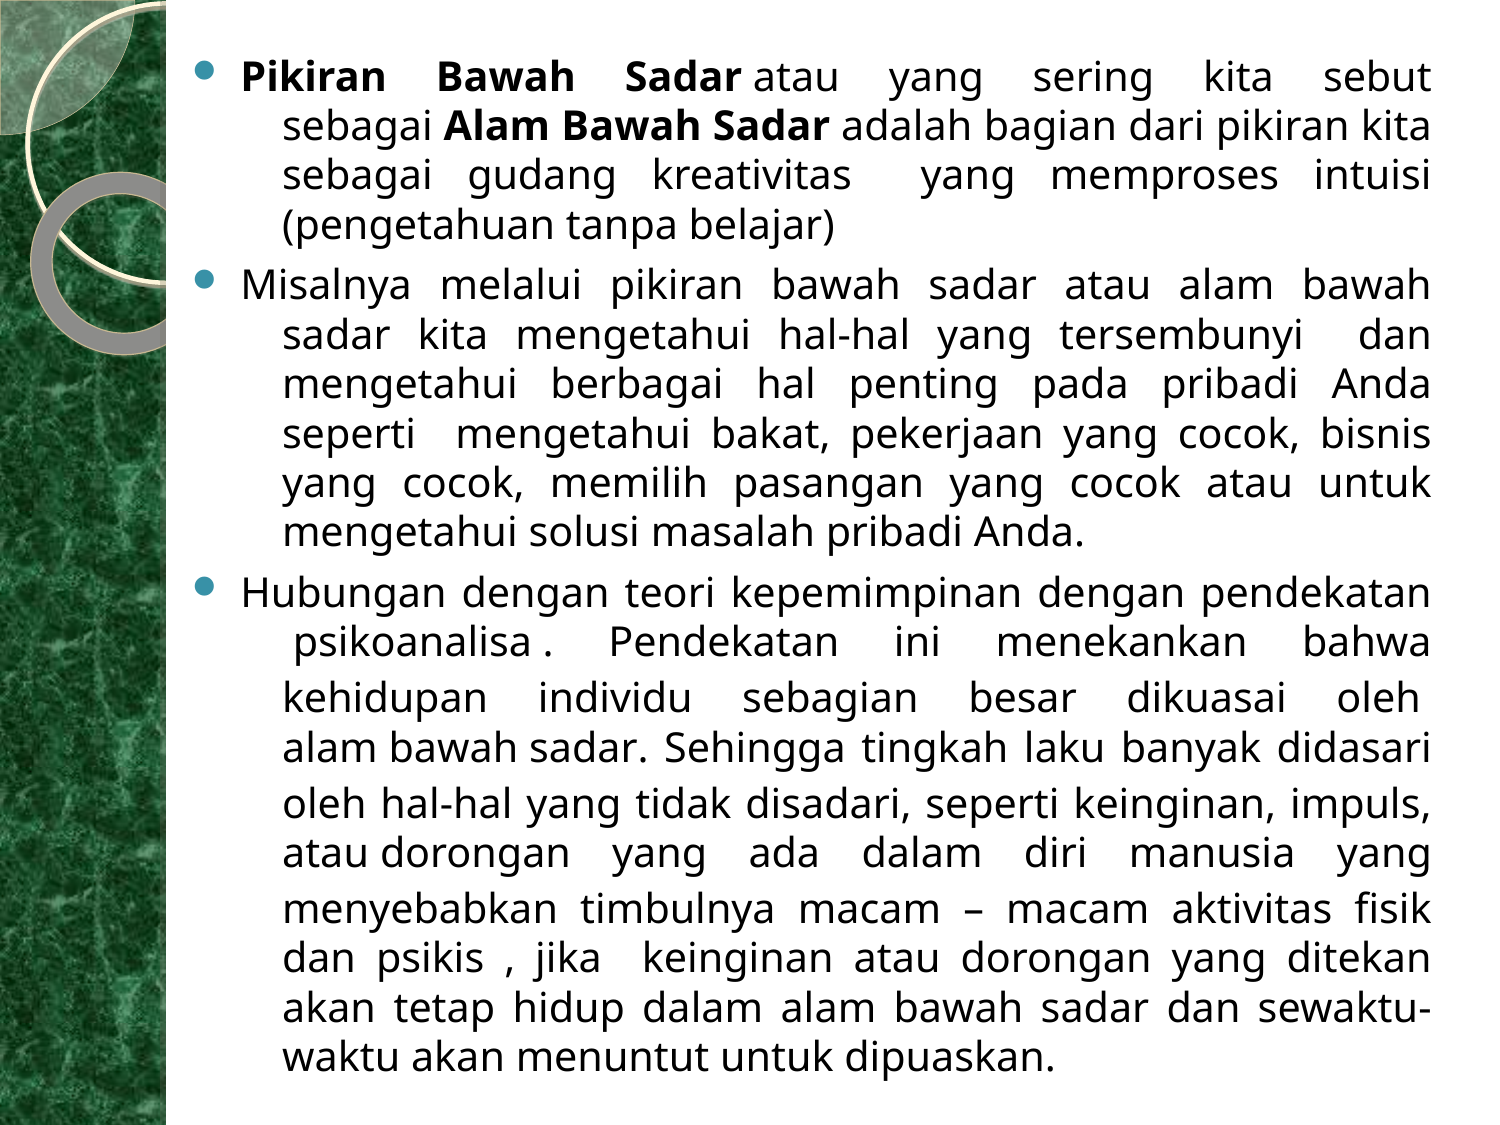

# Pikiran Bawah Sadar atau yang sering kita sebut sebagai Alam Bawah Sadar adalah bagian dari pikiran kita sebagai gudang kreativitas yang memproses intuisi (pengetahuan tanpa belajar)
Misalnya melalui pikiran bawah sadar atau alam bawah sadar kita mengetahui hal-hal yang tersembunyi dan mengetahui berbagai hal penting pada pribadi Anda seperti mengetahui bakat, pekerjaan yang cocok, bisnis yang cocok, memilih pasangan yang cocok atau untuk mengetahui solusi masalah pribadi Anda.
Hubungan dengan teori kepemimpinan dengan pendekatan  psikoanalisa . Pendekatan ini menekankan bahwa kehidupan individu sebagian besar dikuasai oleh alam bawah sadar. Sehingga tingkah laku banyak didasari oleh hal-hal yang tidak disadari, seperti keinginan, impuls, atau dorongan yang ada dalam diri manusia yang menyebabkan timbulnya macam – macam aktivitas fisik dan psikis , jika keinginan atau dorongan yang ditekan akan tetap hidup dalam alam bawah sadar dan sewaktu-waktu akan menuntut untuk dipuaskan.